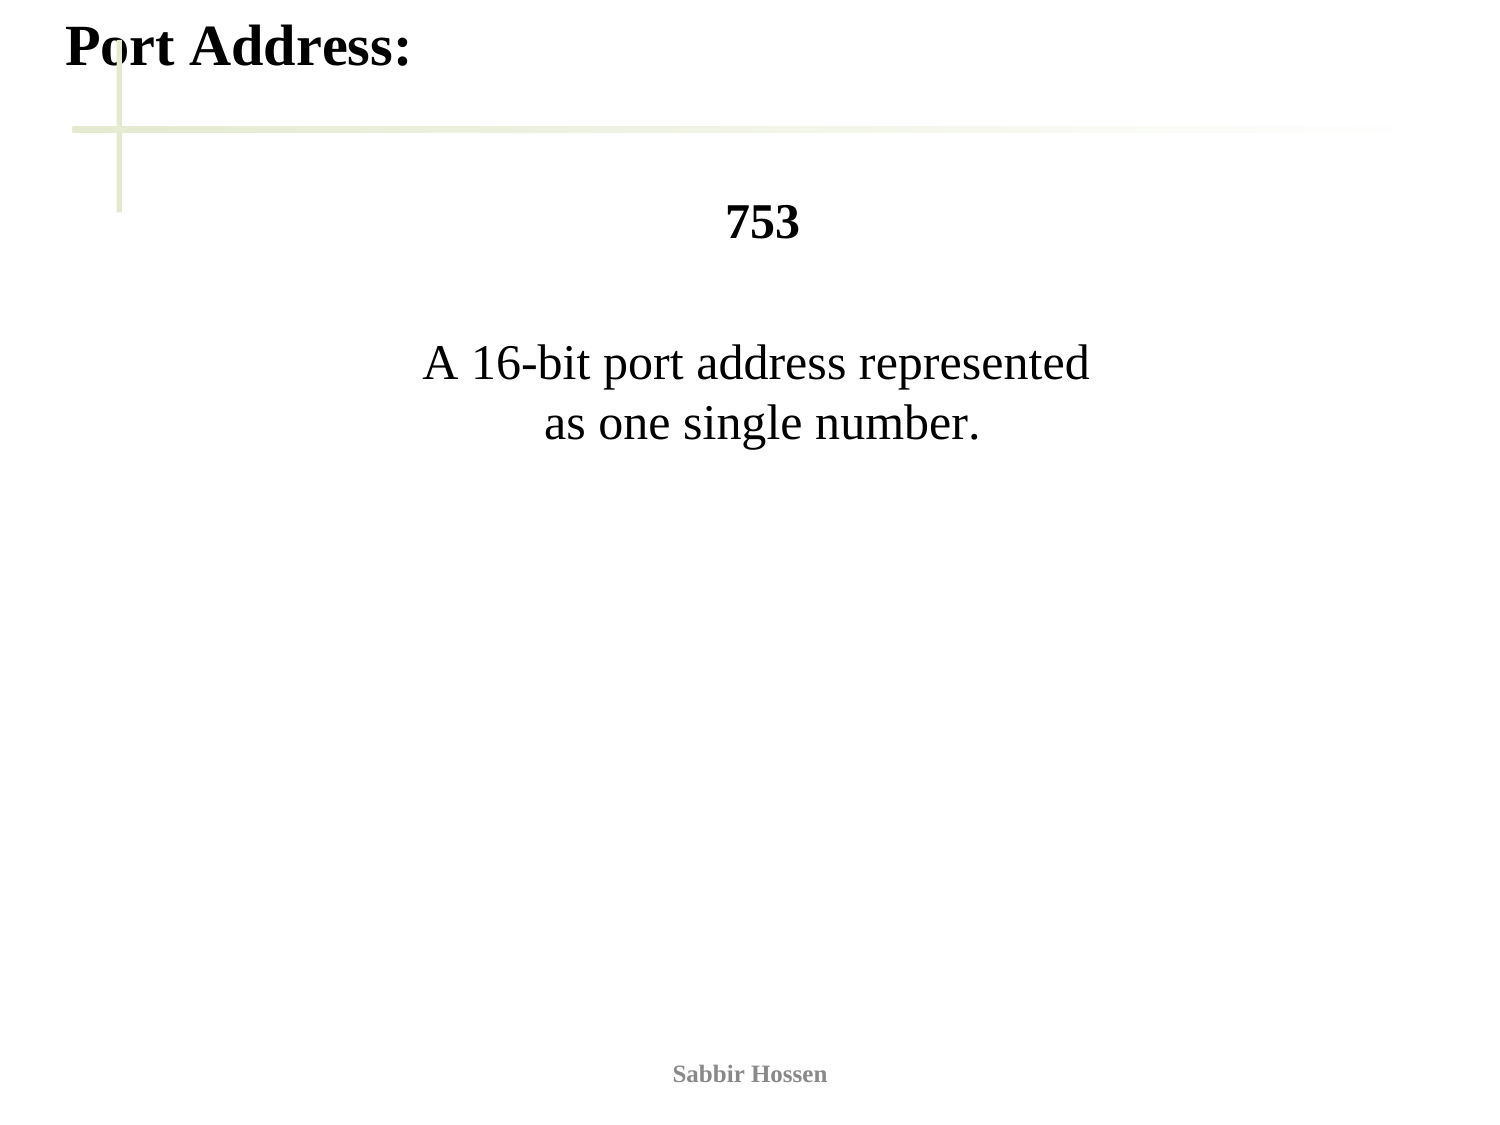

# Port Address:
753
A 16-bit port address represented
as one single number.
Sabbir Hossen